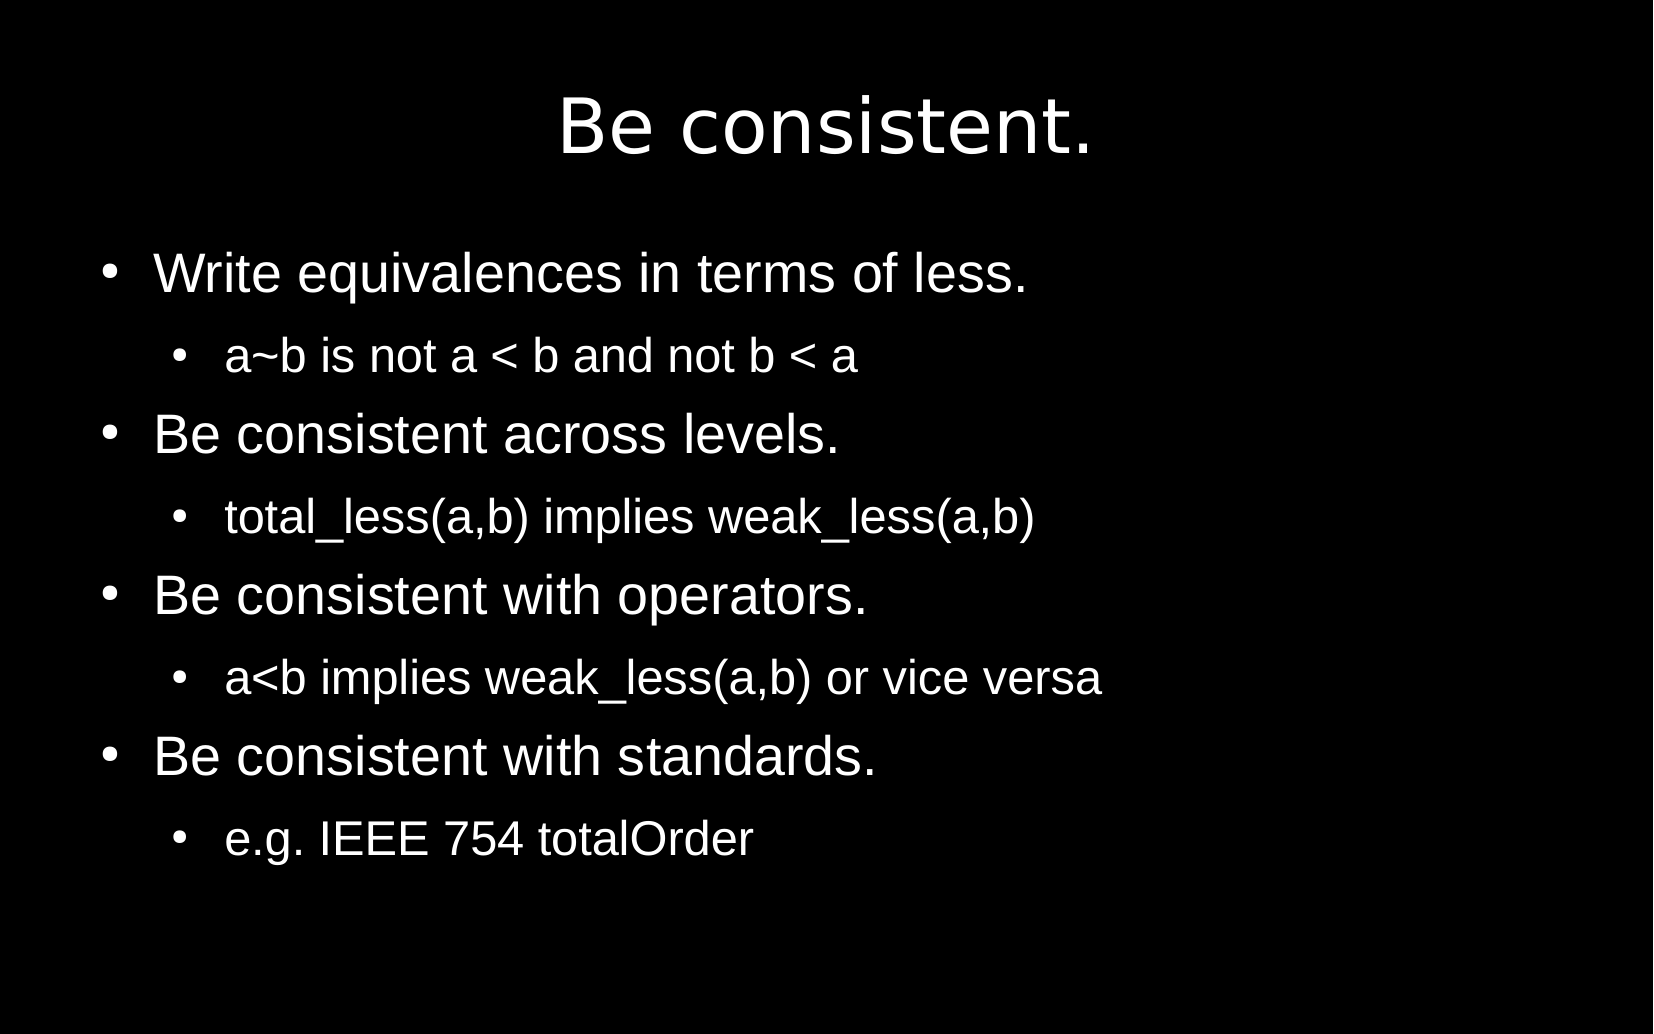

# Be consistent.
Write equivalences in terms of less.
a~b is not a < b and not b < a
Be consistent across levels.
total_less(a,b) implies weak_less(a,b)
Be consistent with operators.
a<b implies weak_less(a,b) or vice versa
Be consistent with standards.
e.g. IEEE 754 totalOrder